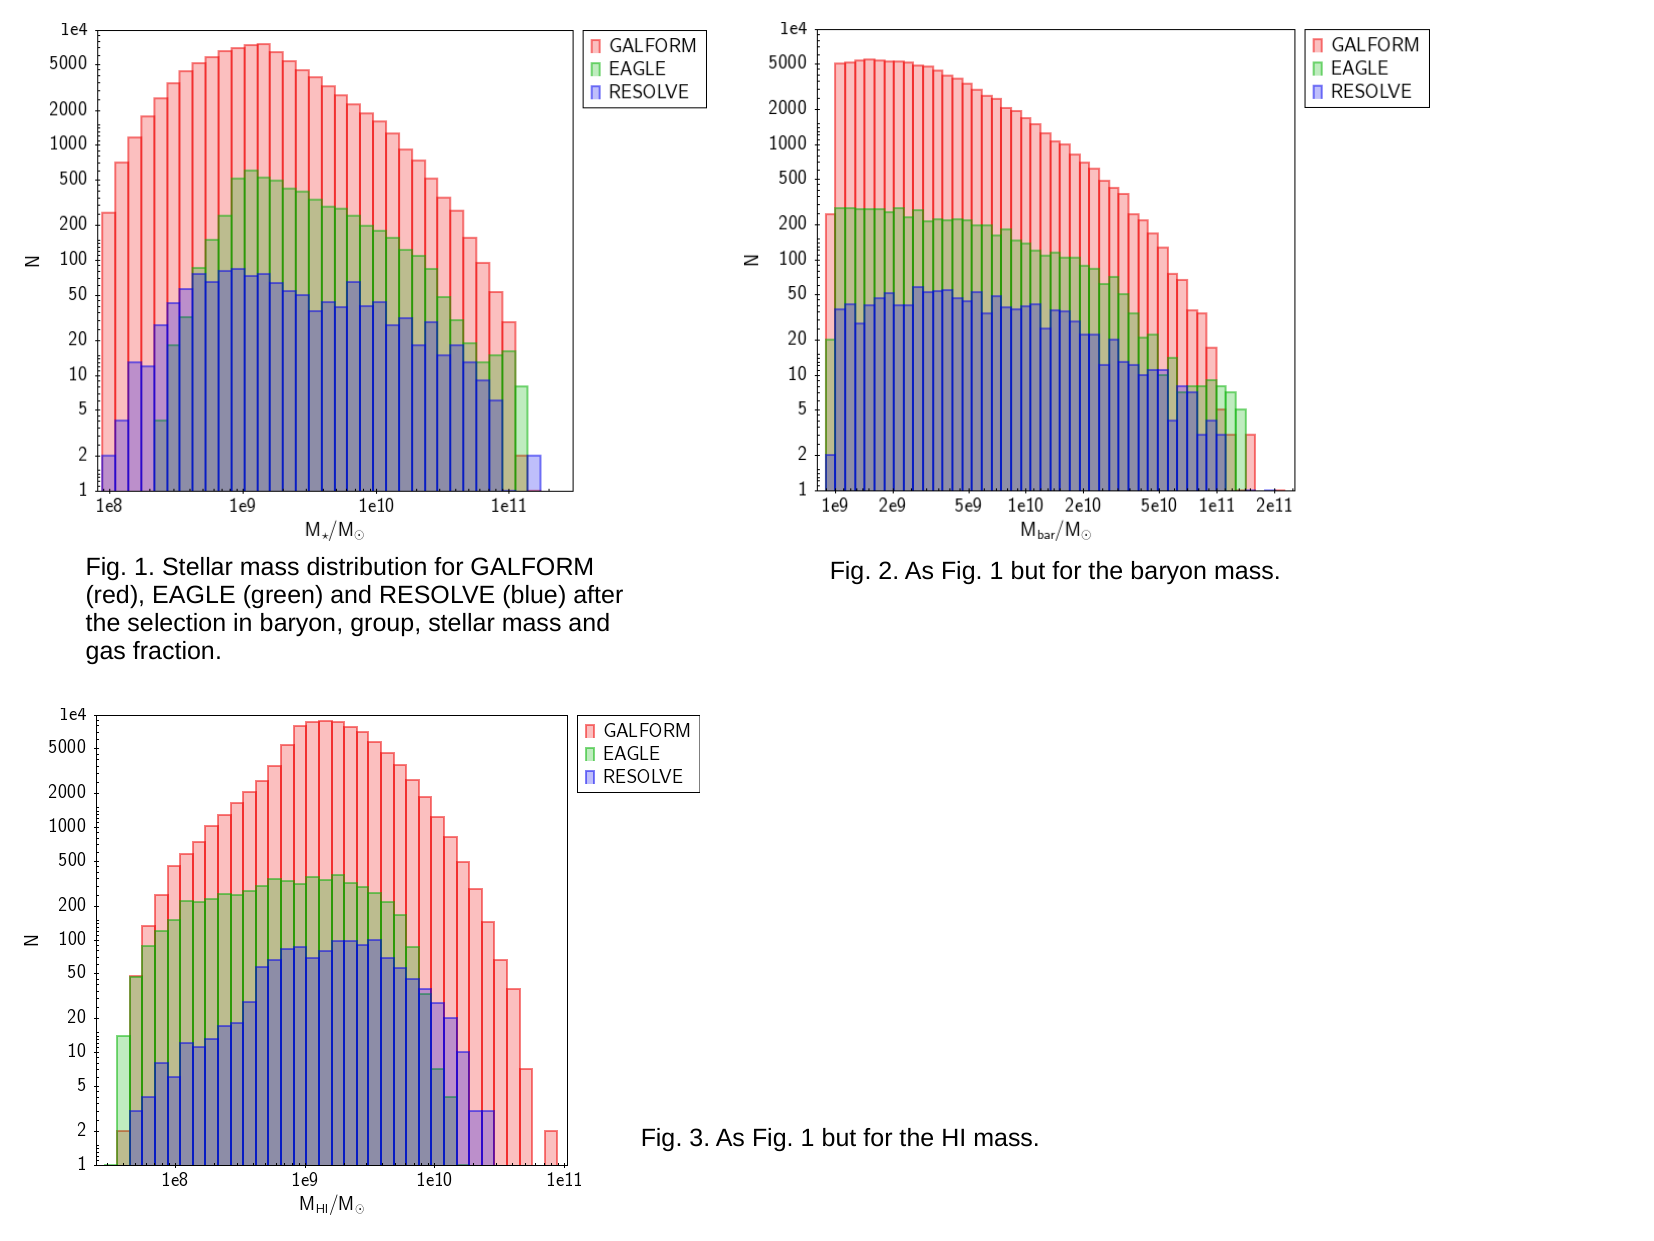

Fig. 1. Stellar mass distribution for GALFORM (red), EAGLE (green) and RESOLVE (blue) after the selection in baryon, group, stellar mass and gas fraction.
Fig. 2. As Fig. 1 but for the baryon mass.
Fig. 3. As Fig. 1 but for the HI mass.